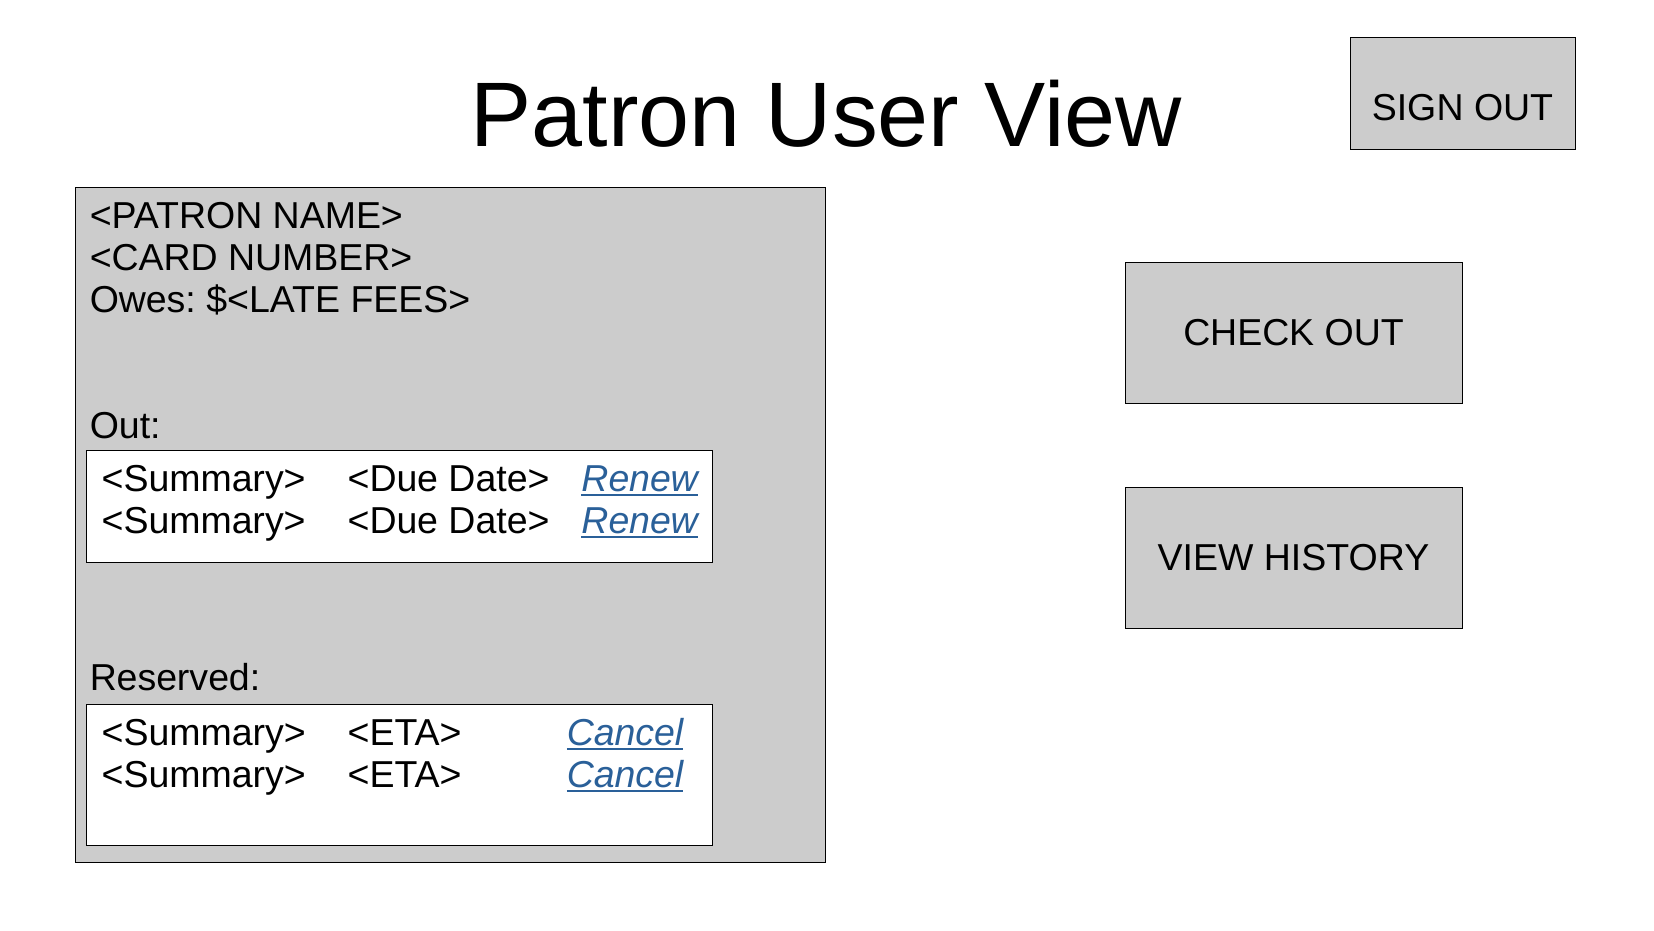

# Patron User View
SIGN OUT
<PATRON NAME>
<CARD NUMBER>
Owes: $<LATE FEES>
Out:
Reserved:
CHECK OUT
<Summary> <Due Date>
<Summary> <Due Date>
<Summary> <Due Date> Renew
<Summary> <Due Date> Renew
VIEW HISTORY
<Summary> <ETA> Cancel
<Summary> <ETA> Cancel